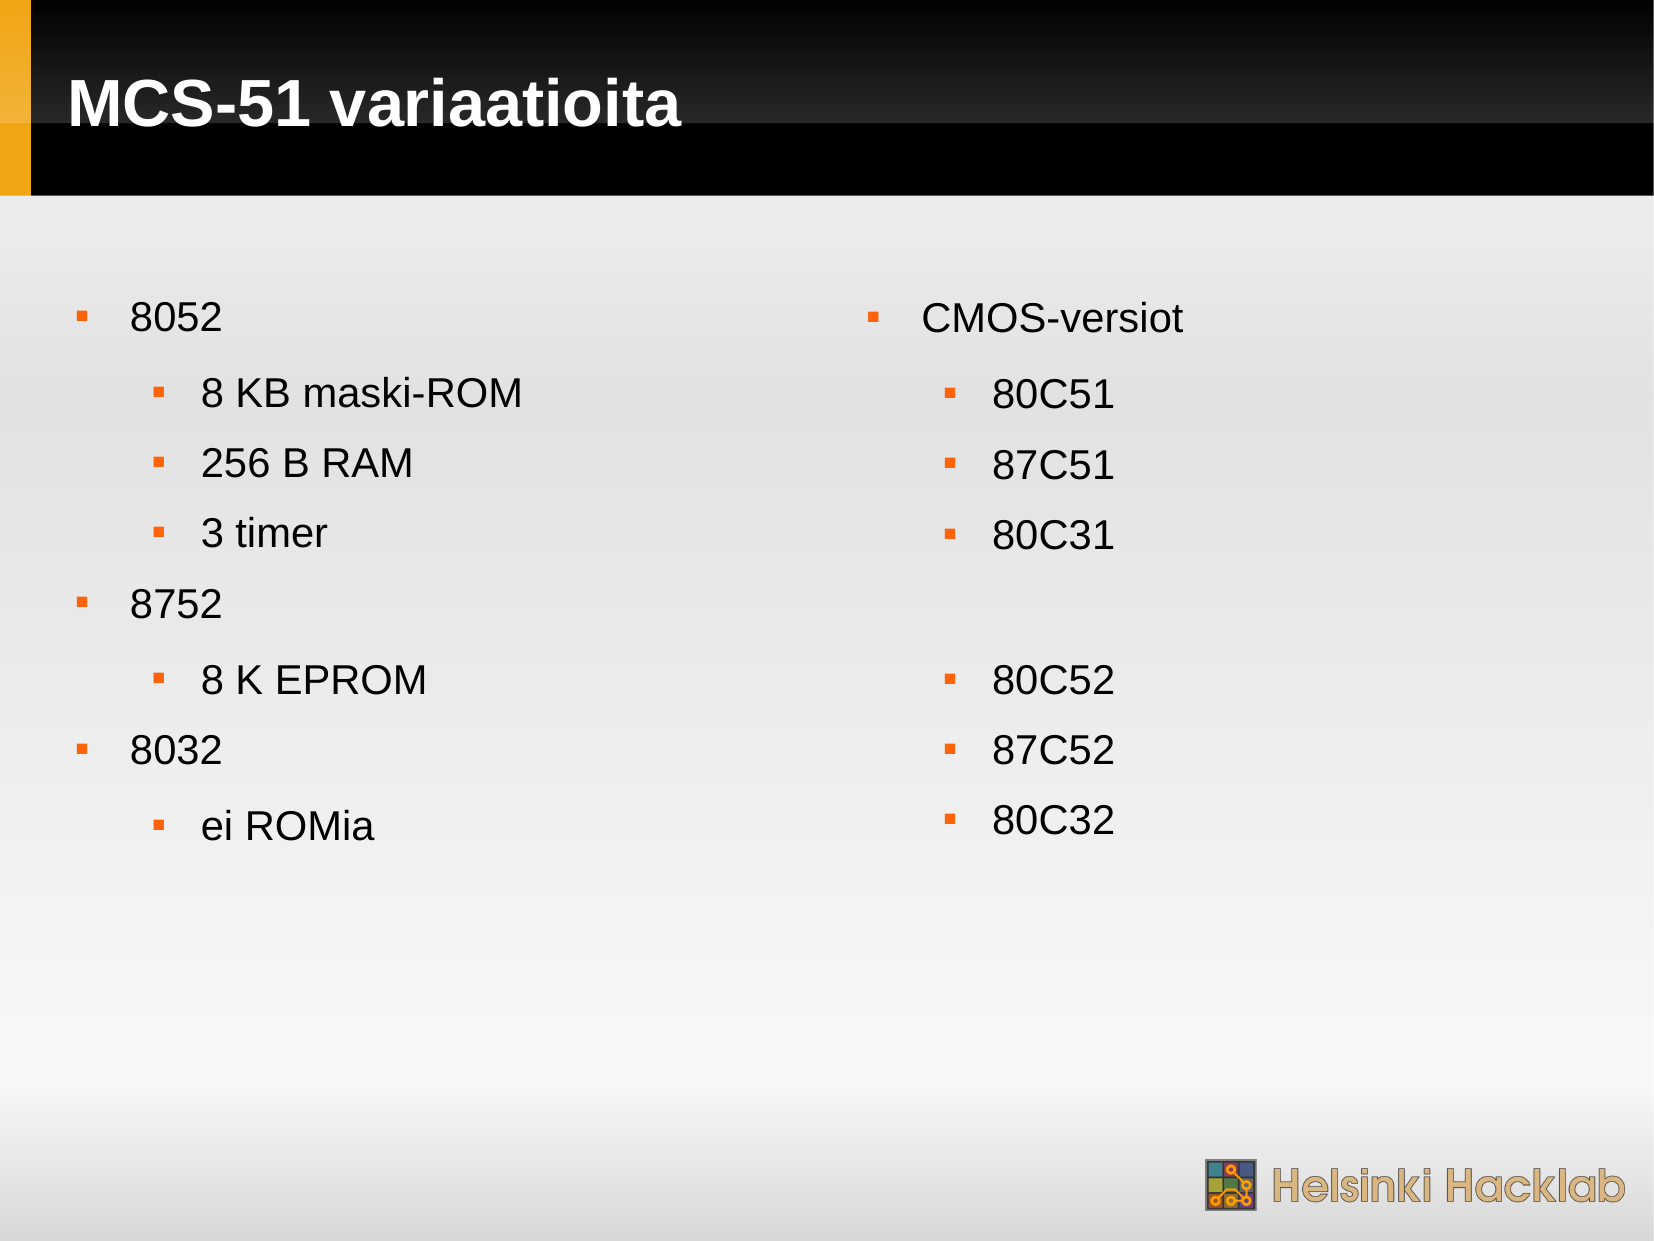

# MCS-51 variaatioita
8052
8 KB maski-ROM
256 B RAM
3 timer
8752
8 K EPROM
8032
ei ROMia
CMOS-versiot
80C51
87C51
80C31
80C52
87C52
80C32